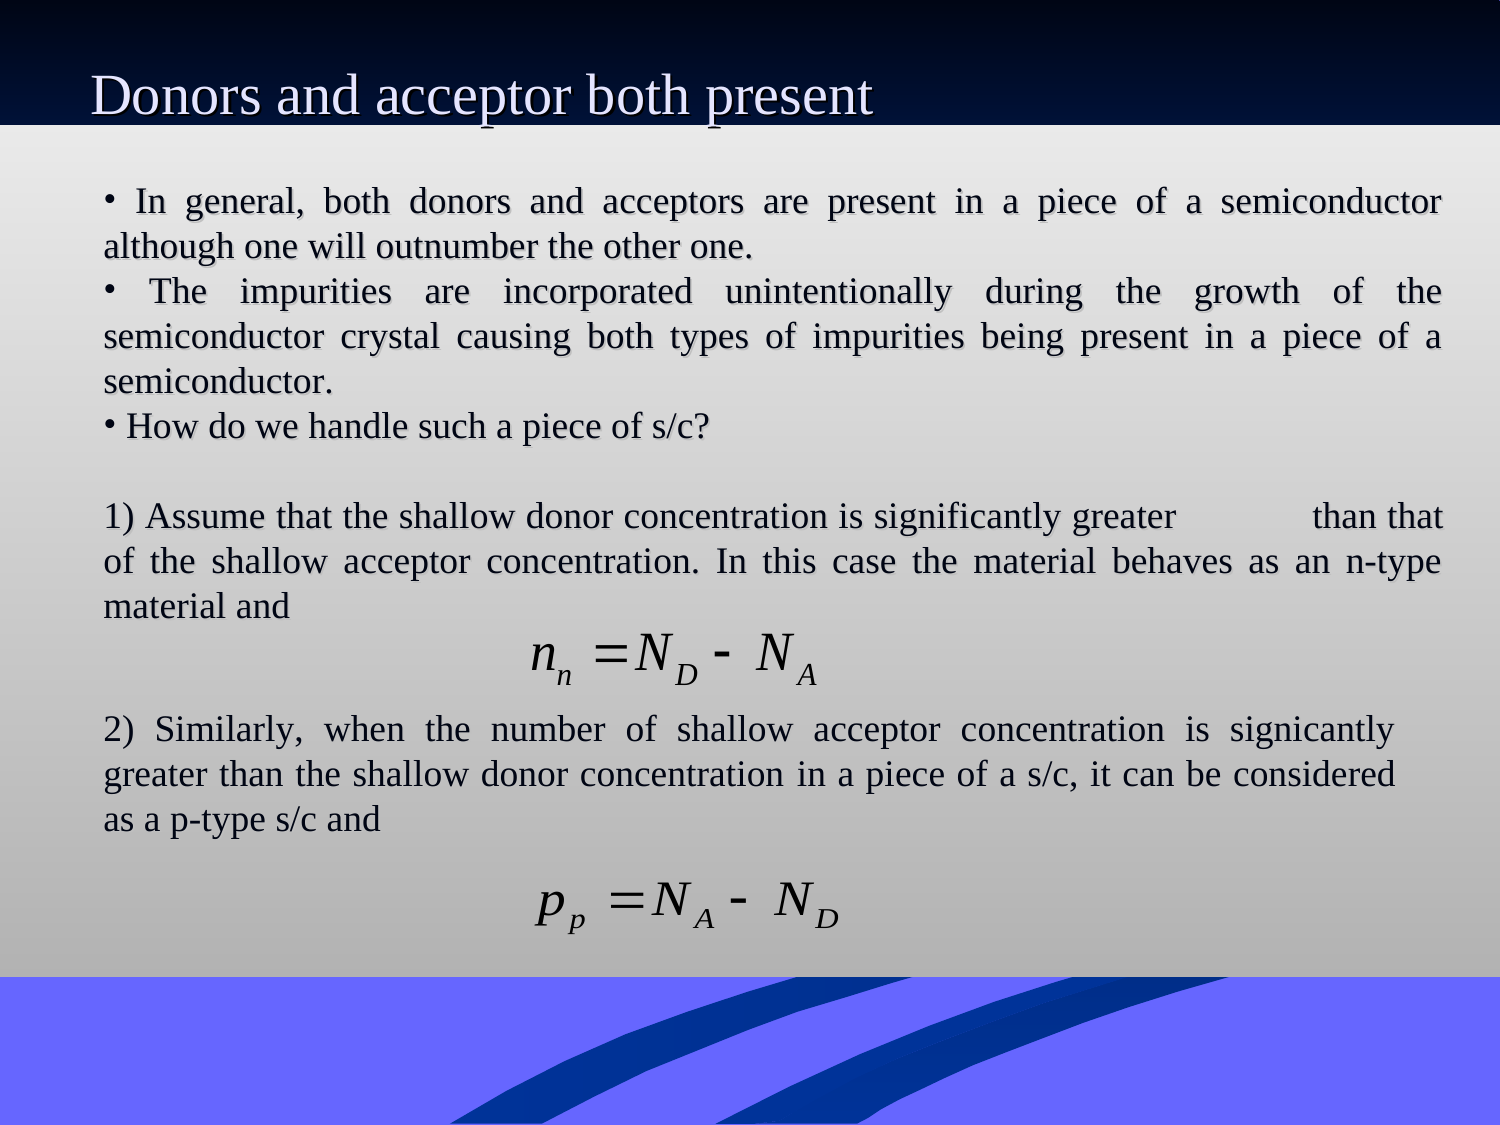

# Donors and acceptor both present
 In general, both donors and acceptors are present in a piece of a semiconductor although one will outnumber the other one.
 The impurities are incorporated unintentionally during the growth of the semiconductor crystal causing both types of impurities being present in a piece of a semiconductor.
 How do we handle such a piece of s/c?
1) Assume that the shallow donor concentration is significantly greater 	than that of the shallow acceptor concentration. In this case the material behaves as an n-type material and
2) Similarly, when the number of shallow acceptor concentration is signicantly greater than the shallow donor concentration in a piece of a s/c, it can be considered as a p-type s/c and